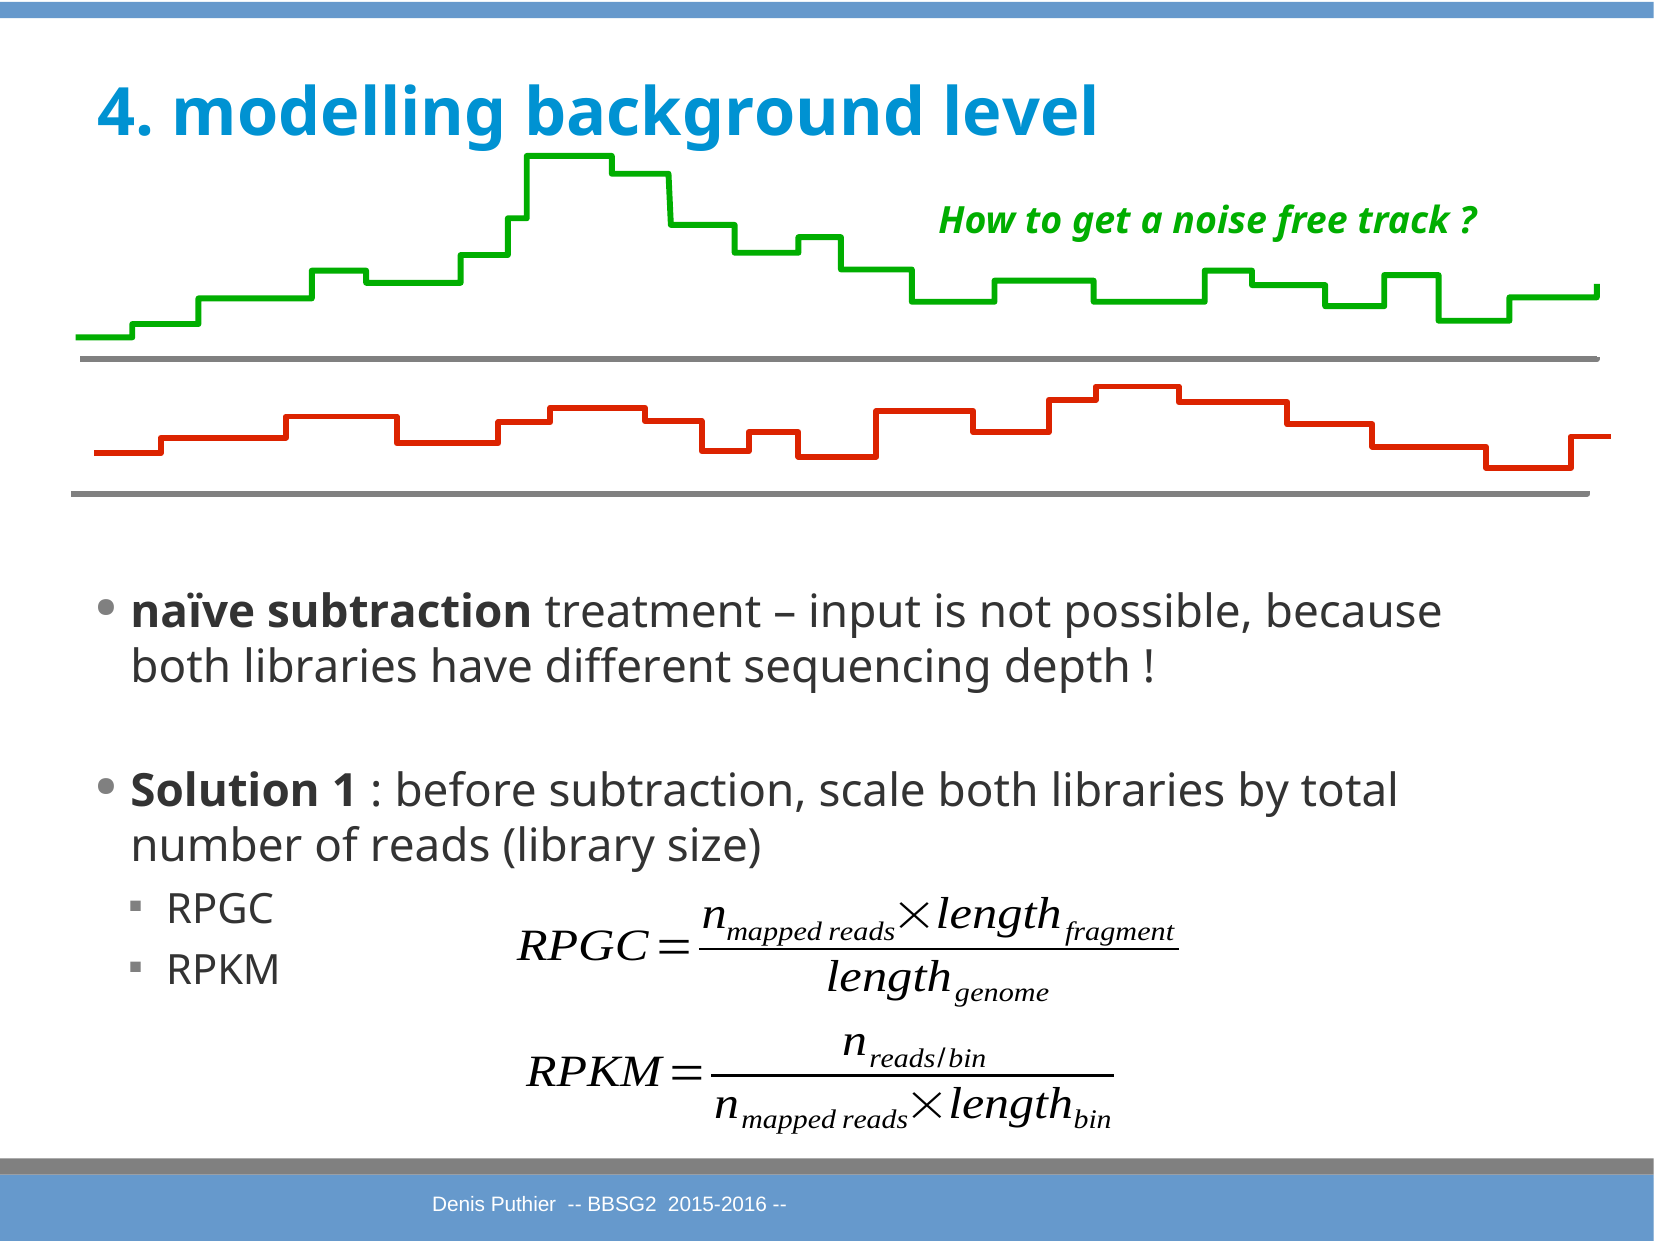

# 4. modelling background level
How to get a noise free track ?
naïve subtraction treatment – input is not possible, because both libraries have different sequencing depth !
Solution 1 : before subtraction, scale both libraries by total number of reads (library size)
RPGC
RPKM